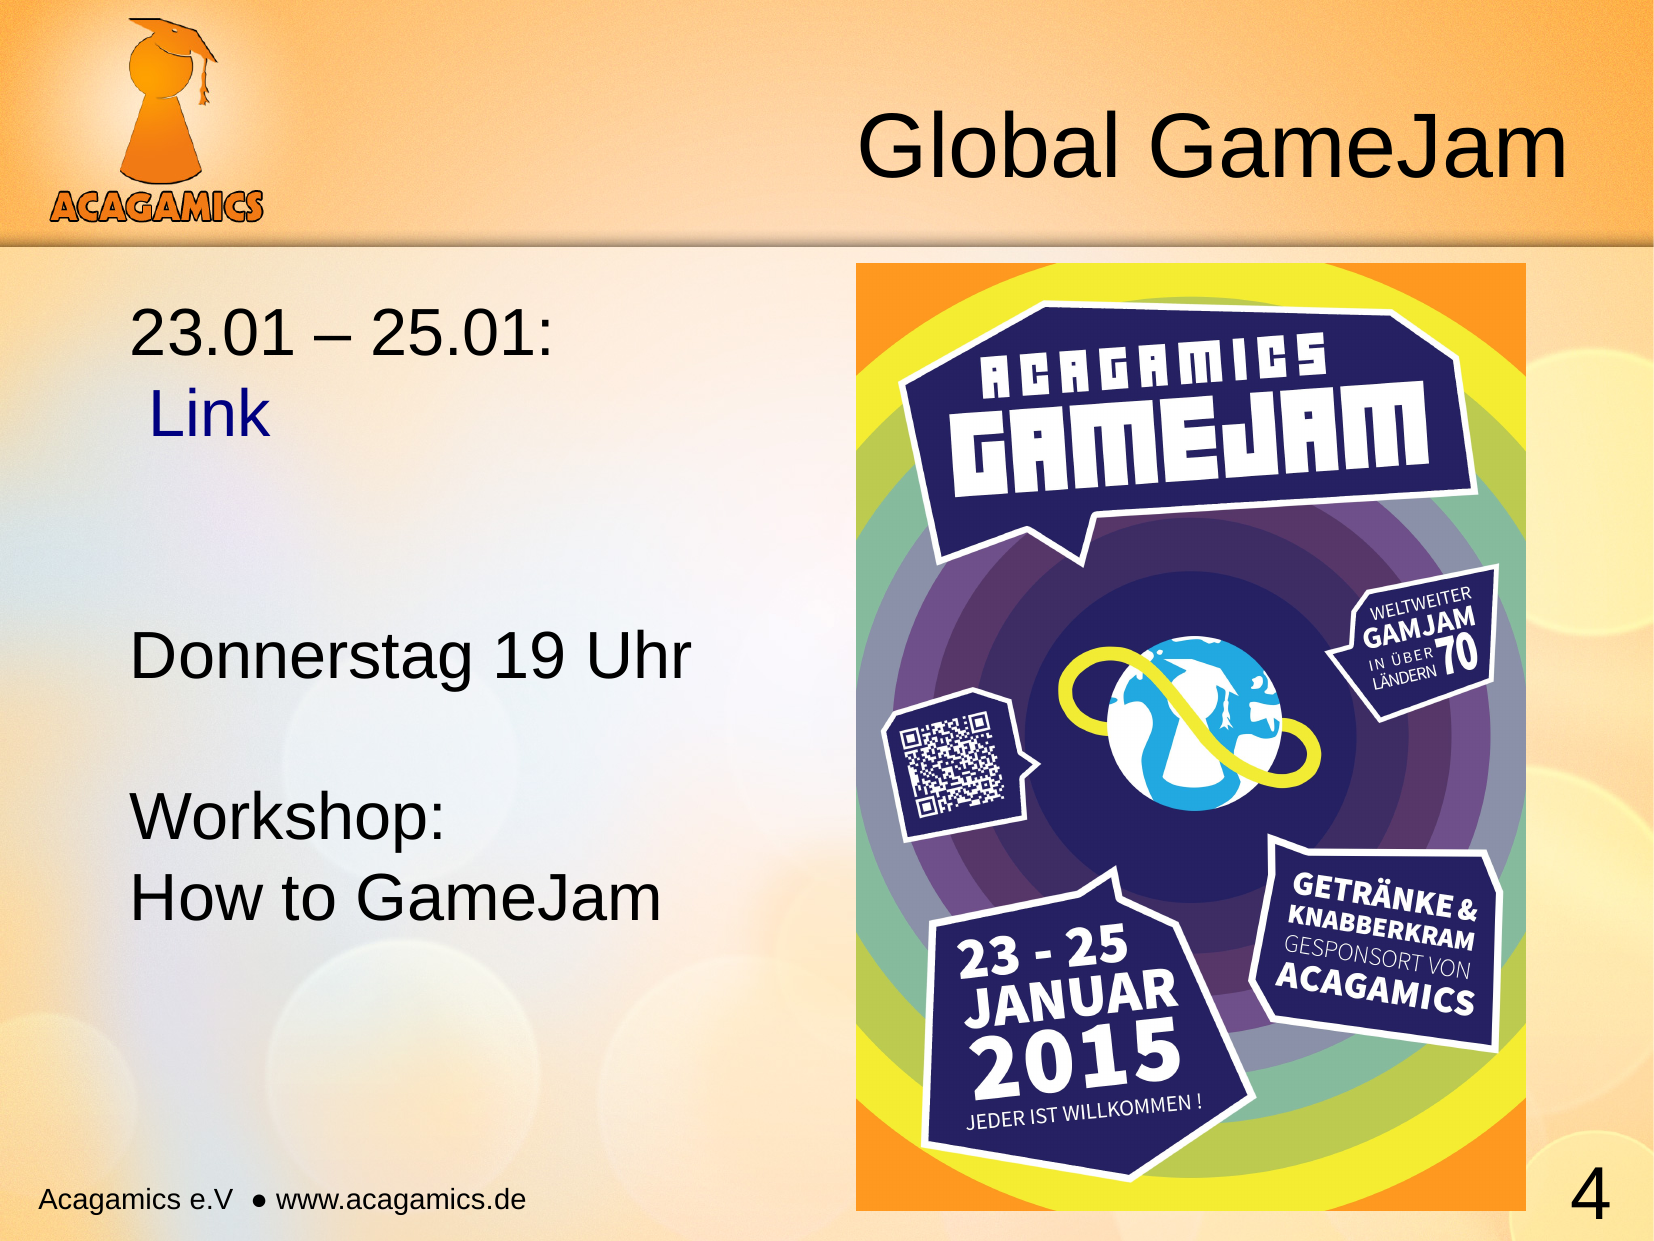

# Global GameJam
23.01 – 25.01:
 Link
Donnerstag 19 Uhr
Workshop:
How to GameJam
4